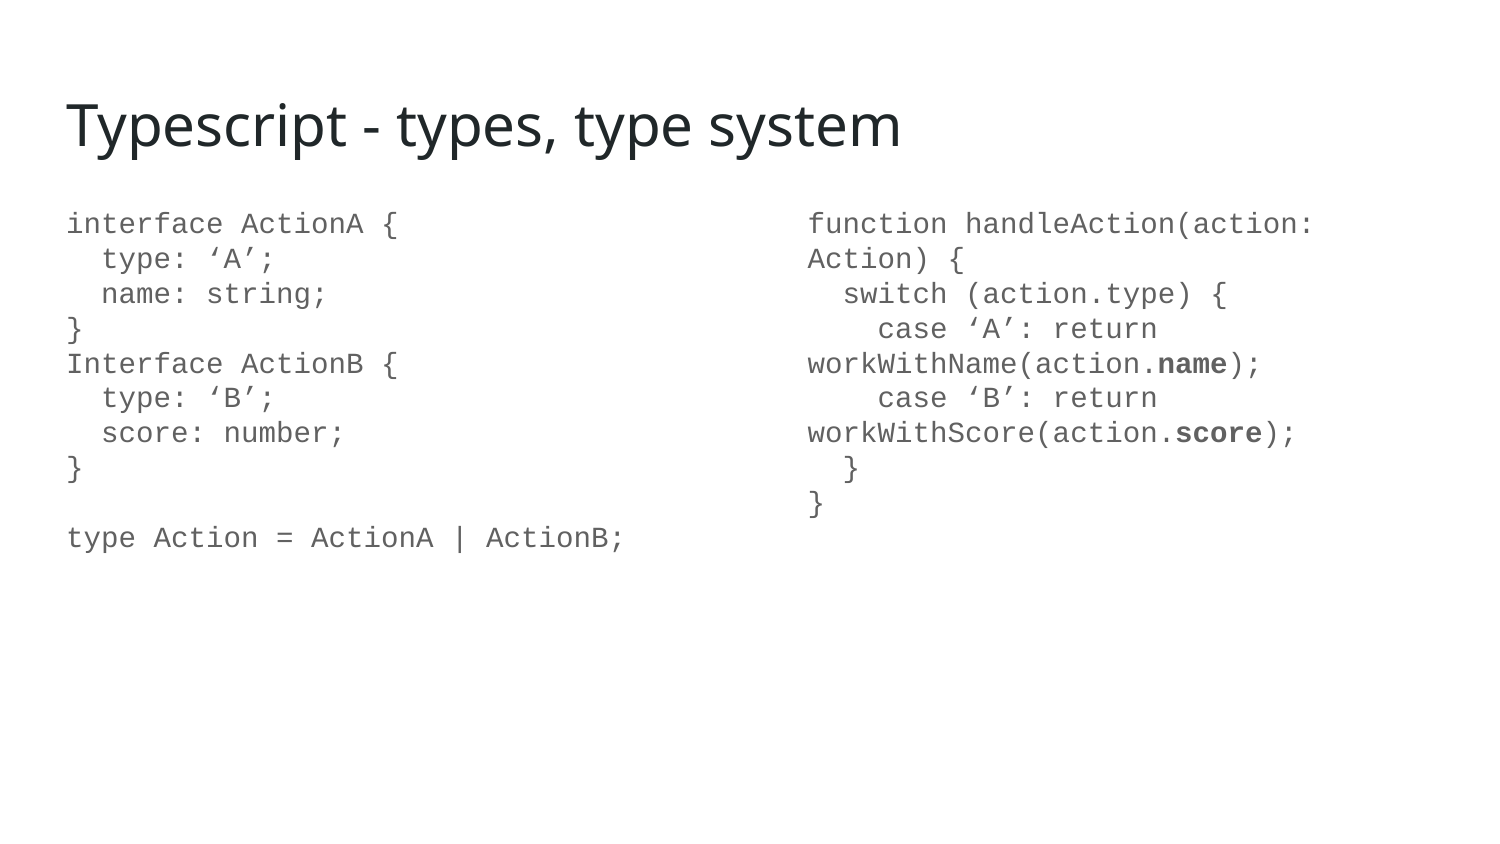

# Typescript - types, type system
interface ActionA {
 type: ‘A’;
 name: string;
}
Interface ActionB {
 type: ‘B’;
 score: number;
}
type Action = ActionA | ActionB;
function handleAction(action: Action) {
 switch (action.type) {
 case ‘A’: return workWithName(action.name);
 case ‘B’: return workWithScore(action.score);
 }
}